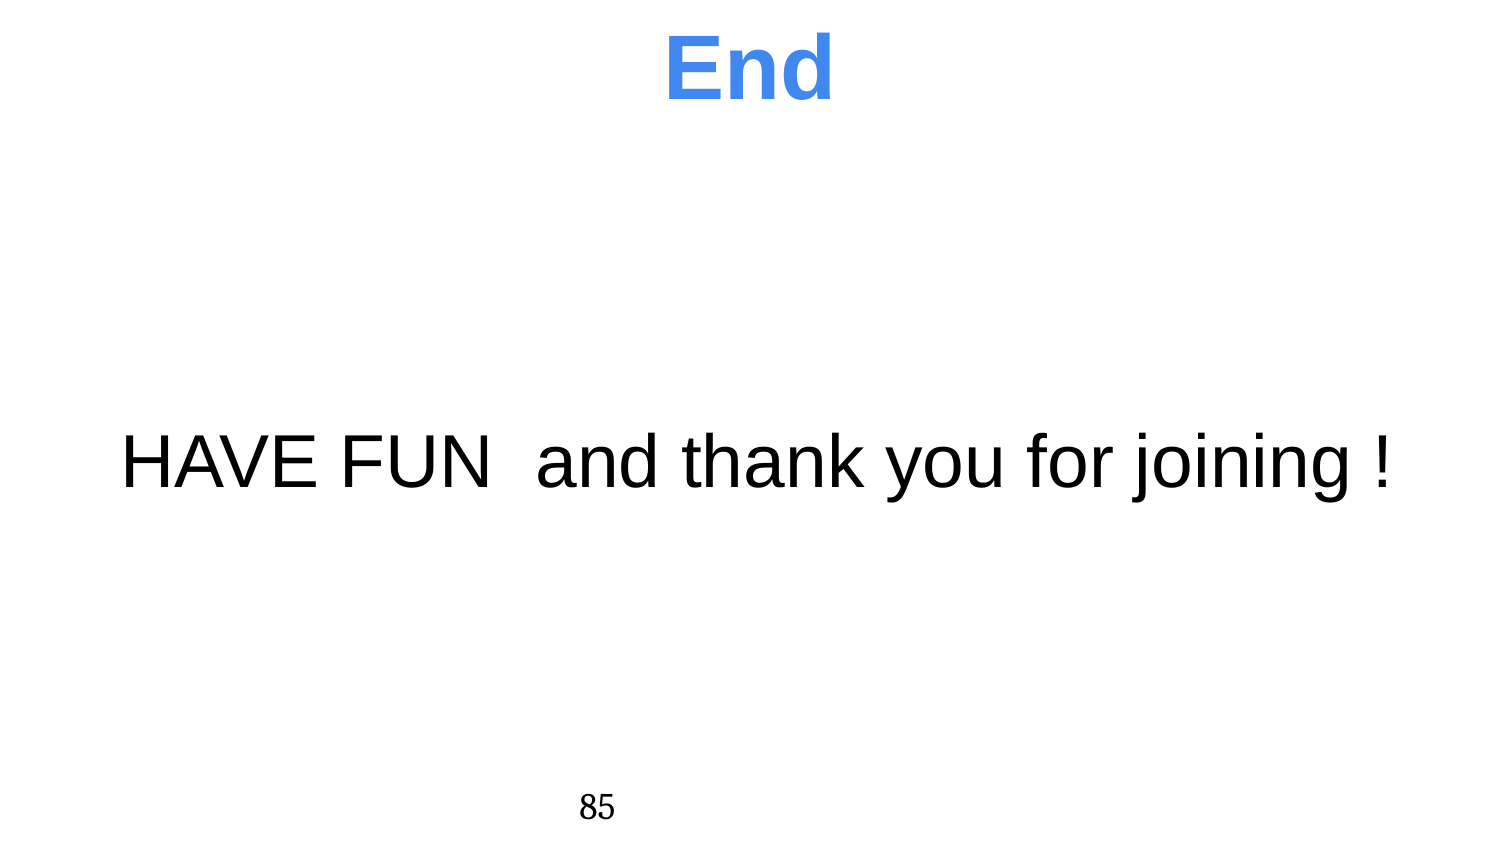

End
HAVE FUN and thank you for joining !